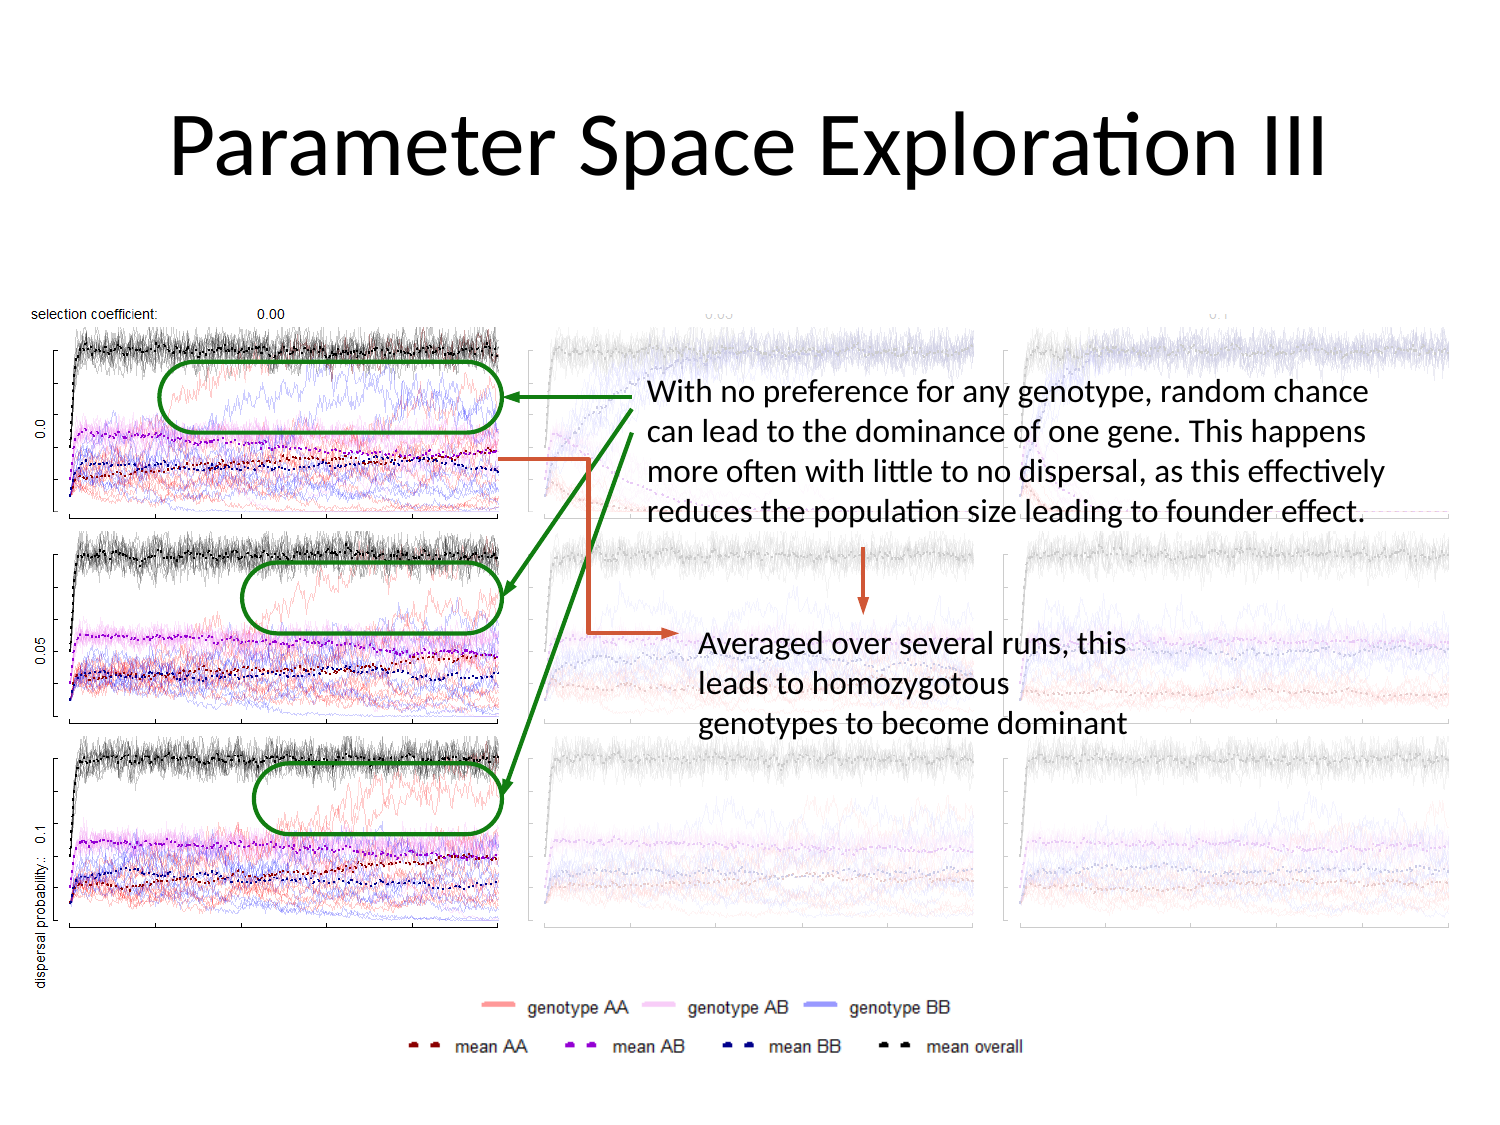

# Parameter Space Exploration III
With no preference for any genotype, random chance can lead to the dominance of one gene. This happens more often with little to no dispersal, as this effectively reduces the population size leading to founder effect.
Averaged over several runs, this leads to homozygotous genotypes to become dominant